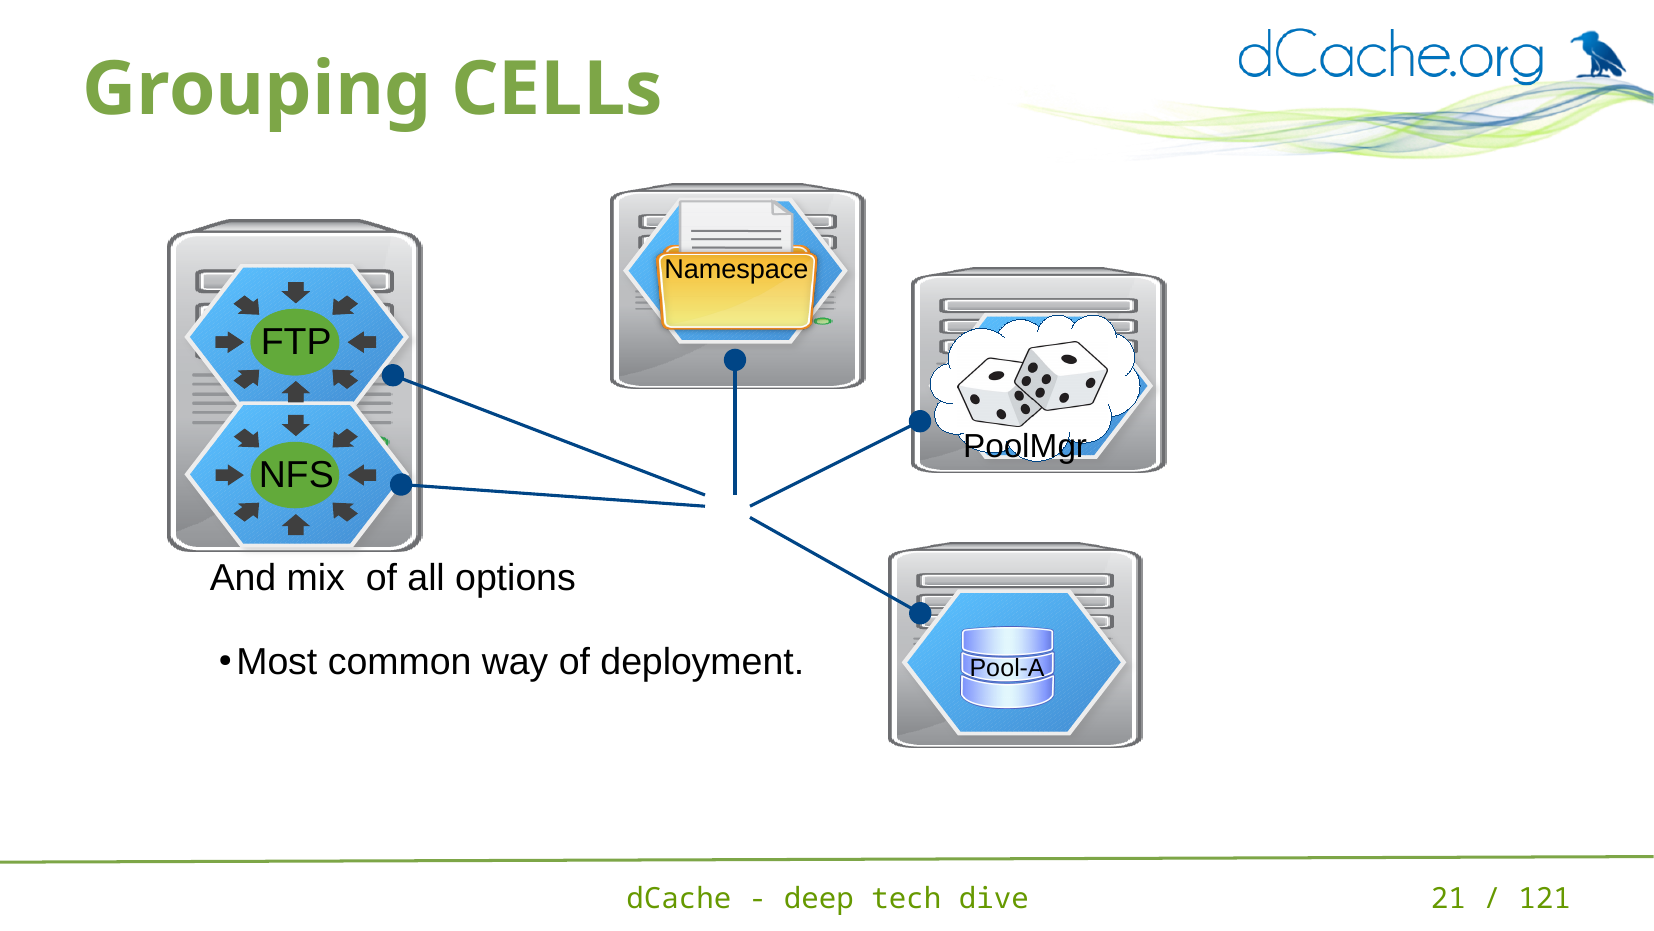

# Grouping CELLs
Namespace
FTP
FTP
PoolMgr
NFS
And mix of all options
Most common way of deployment.
Pool-A
dCache - deep tech dive
21